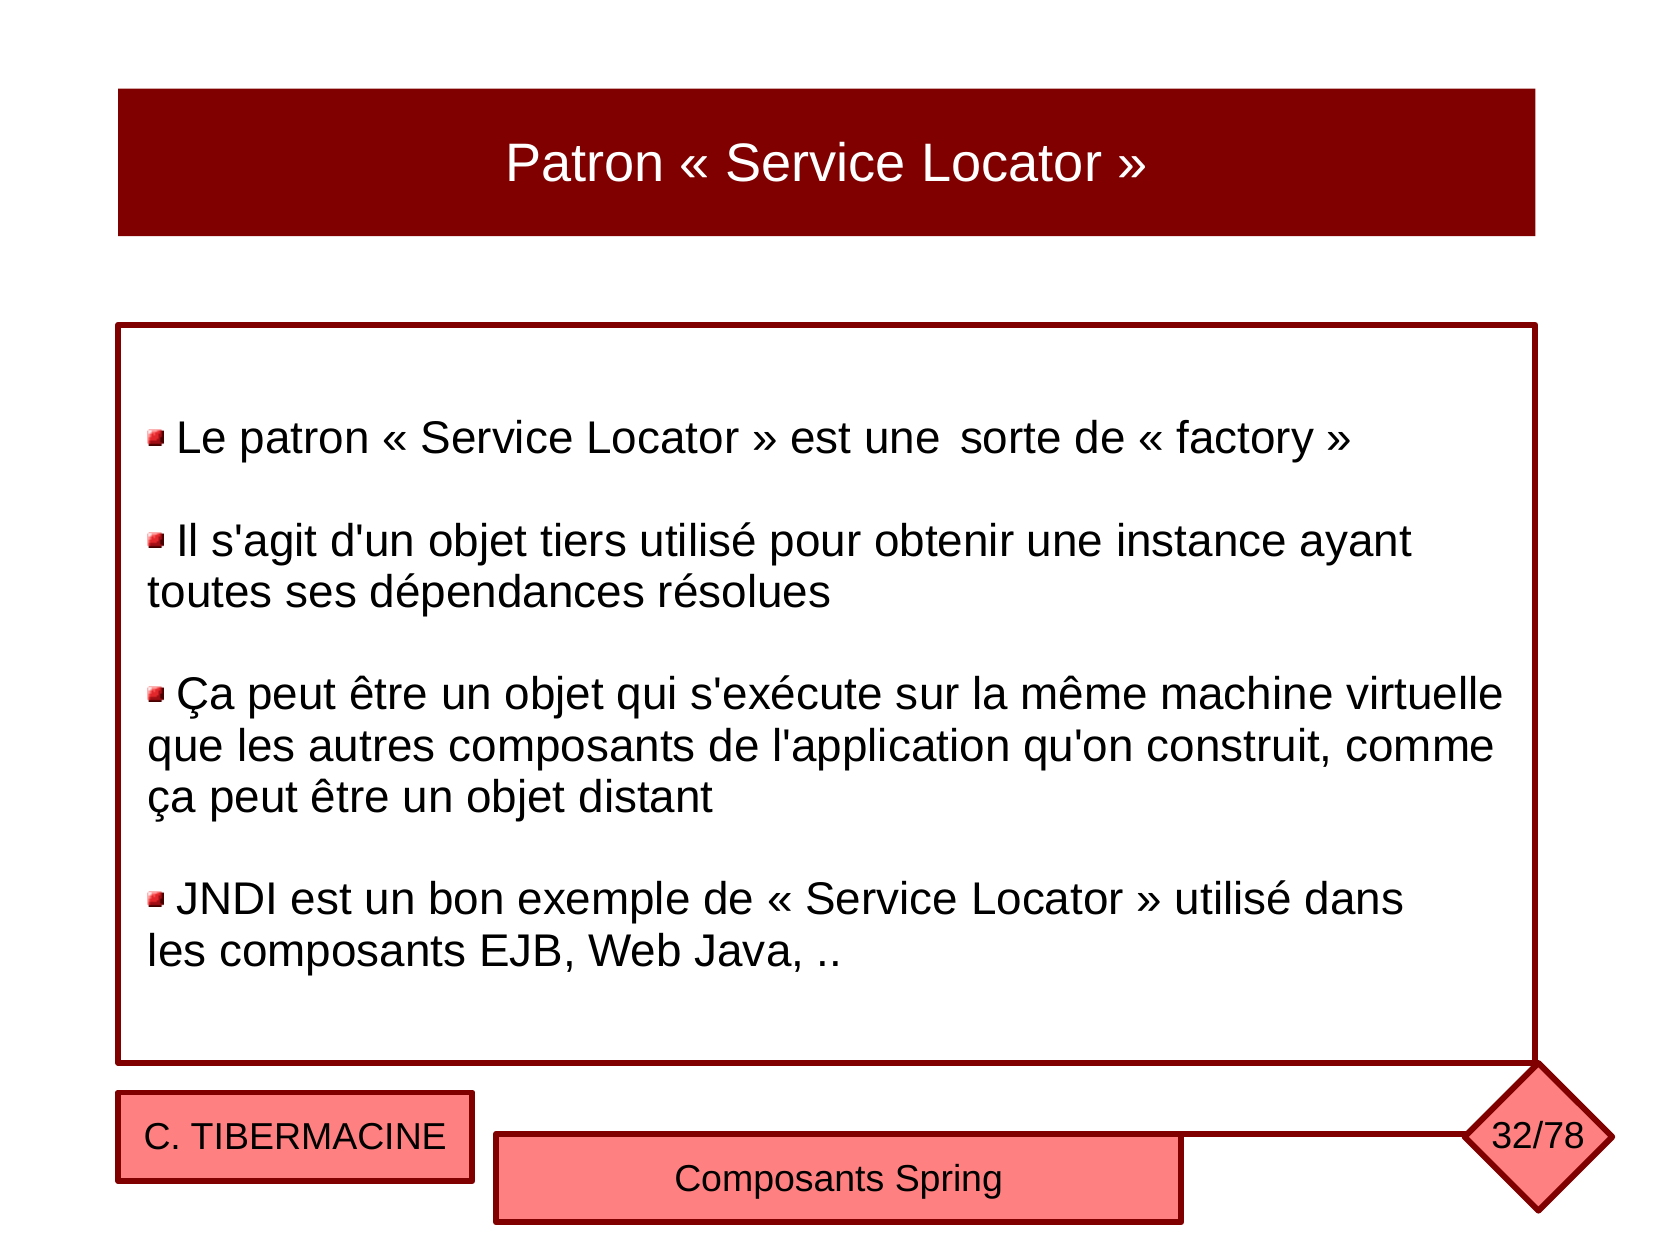

Patron « Service Locator »
 Le patron « Service Locator » est une 	sorte de « factory »
 Il s'agit d'un objet tiers utilisé pour obtenir une instance ayant
toutes ses dépendances résolues
 Ça peut être un objet qui s'exécute sur la même machine virtuelle
que les autres composants de l'application qu'on construit, comme
ça peut être un objet distant
 JNDI est un bon exemple de « Service Locator » utilisé dans
les composants EJB, Web Java, ..
C. TIBERMACINE
Composants Spring